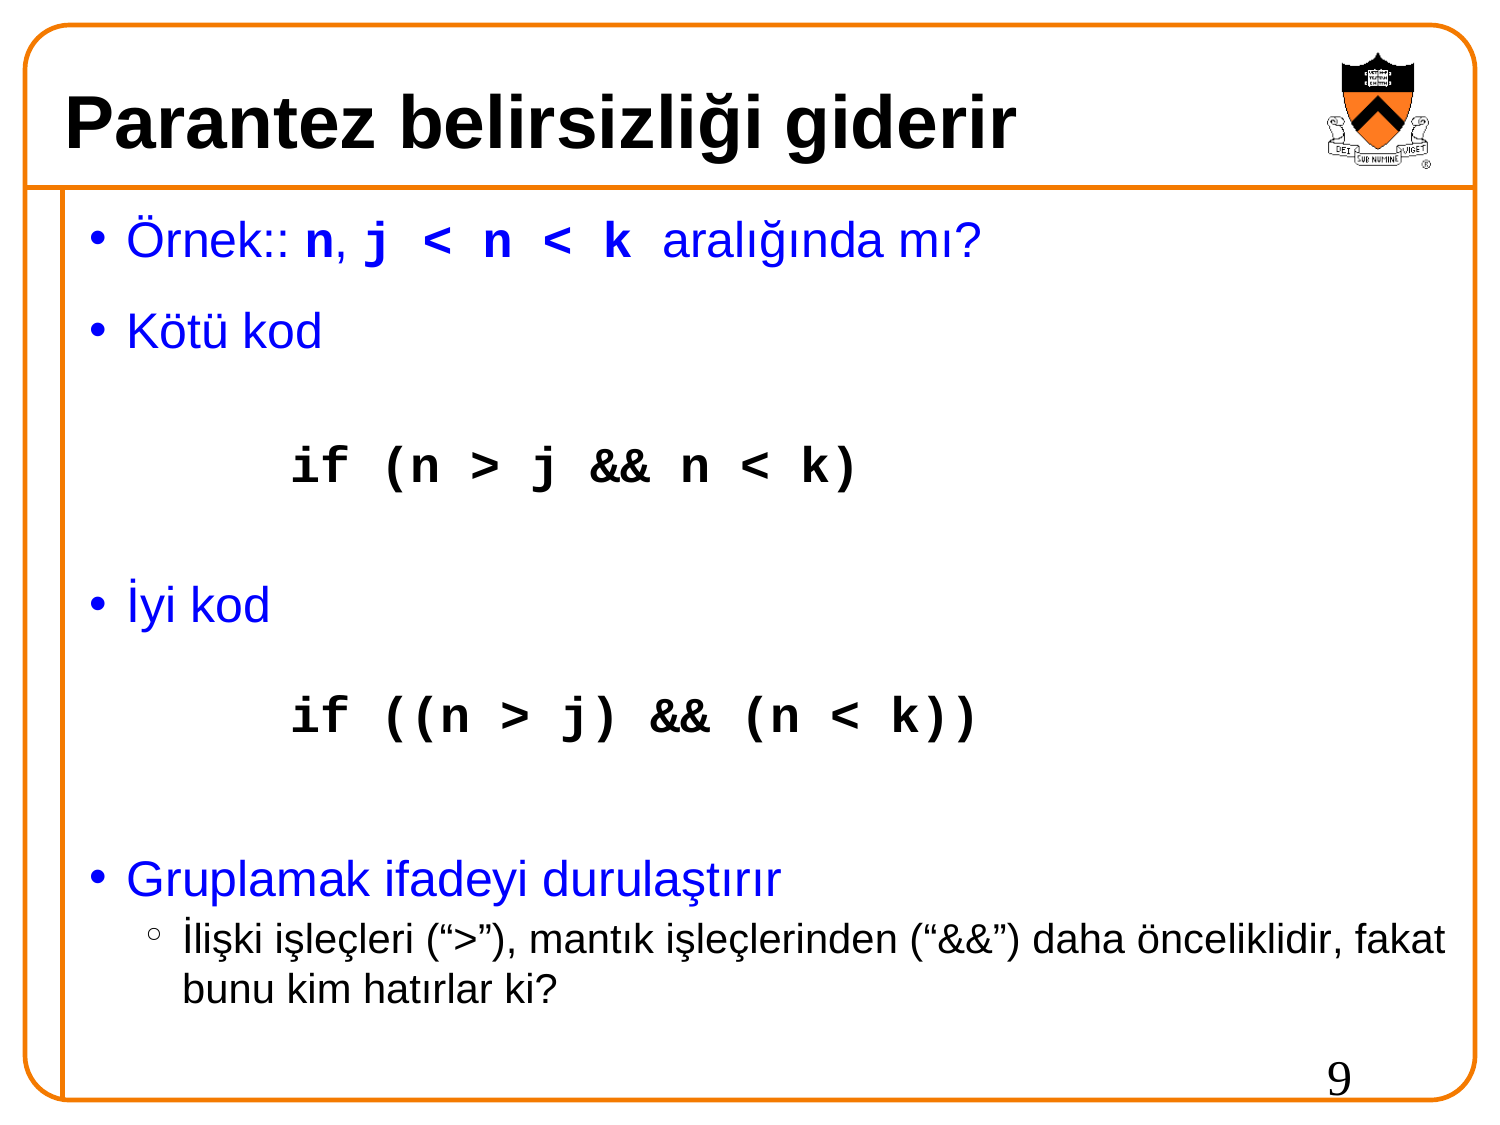

# Parantez belirsizliği giderir
Örnek:: n, j < n < k aralığında mı?
Kötü kod
İyi kod
Gruplamak ifadeyi durulaştırır
İlişki işleçleri (“>”), mantık işleçlerinden (“&&”) daha önceliklidir, fakat bunu kim hatırlar ki?
if (n > j && n < k)
if ((n > j) && (n < k))
9